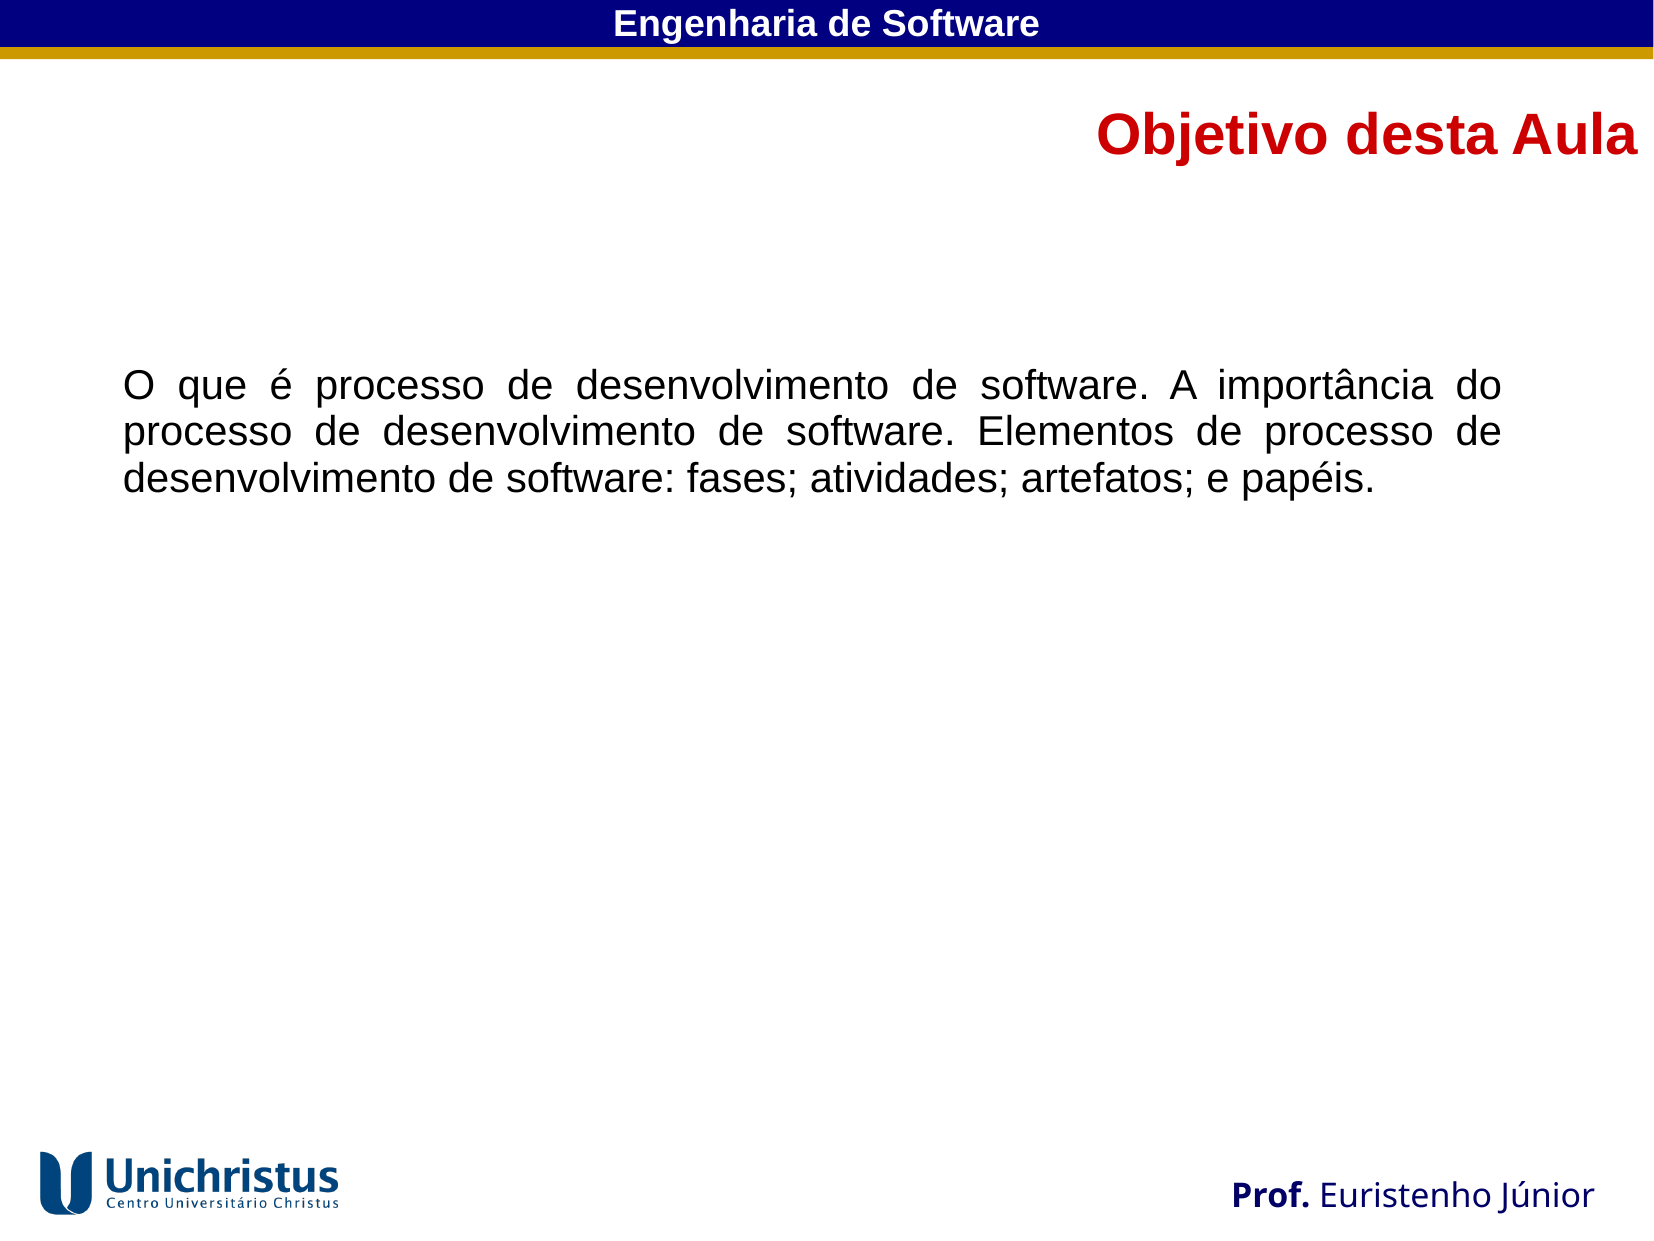

Engenharia de Software
Objetivo desta Aula
O que é processo de desenvolvimento de software. A importância do processo de desenvolvimento de software. Elementos de processo de desenvolvimento de software: fases; atividades; artefatos; e papéis.
Prof. Euristenho Júnior